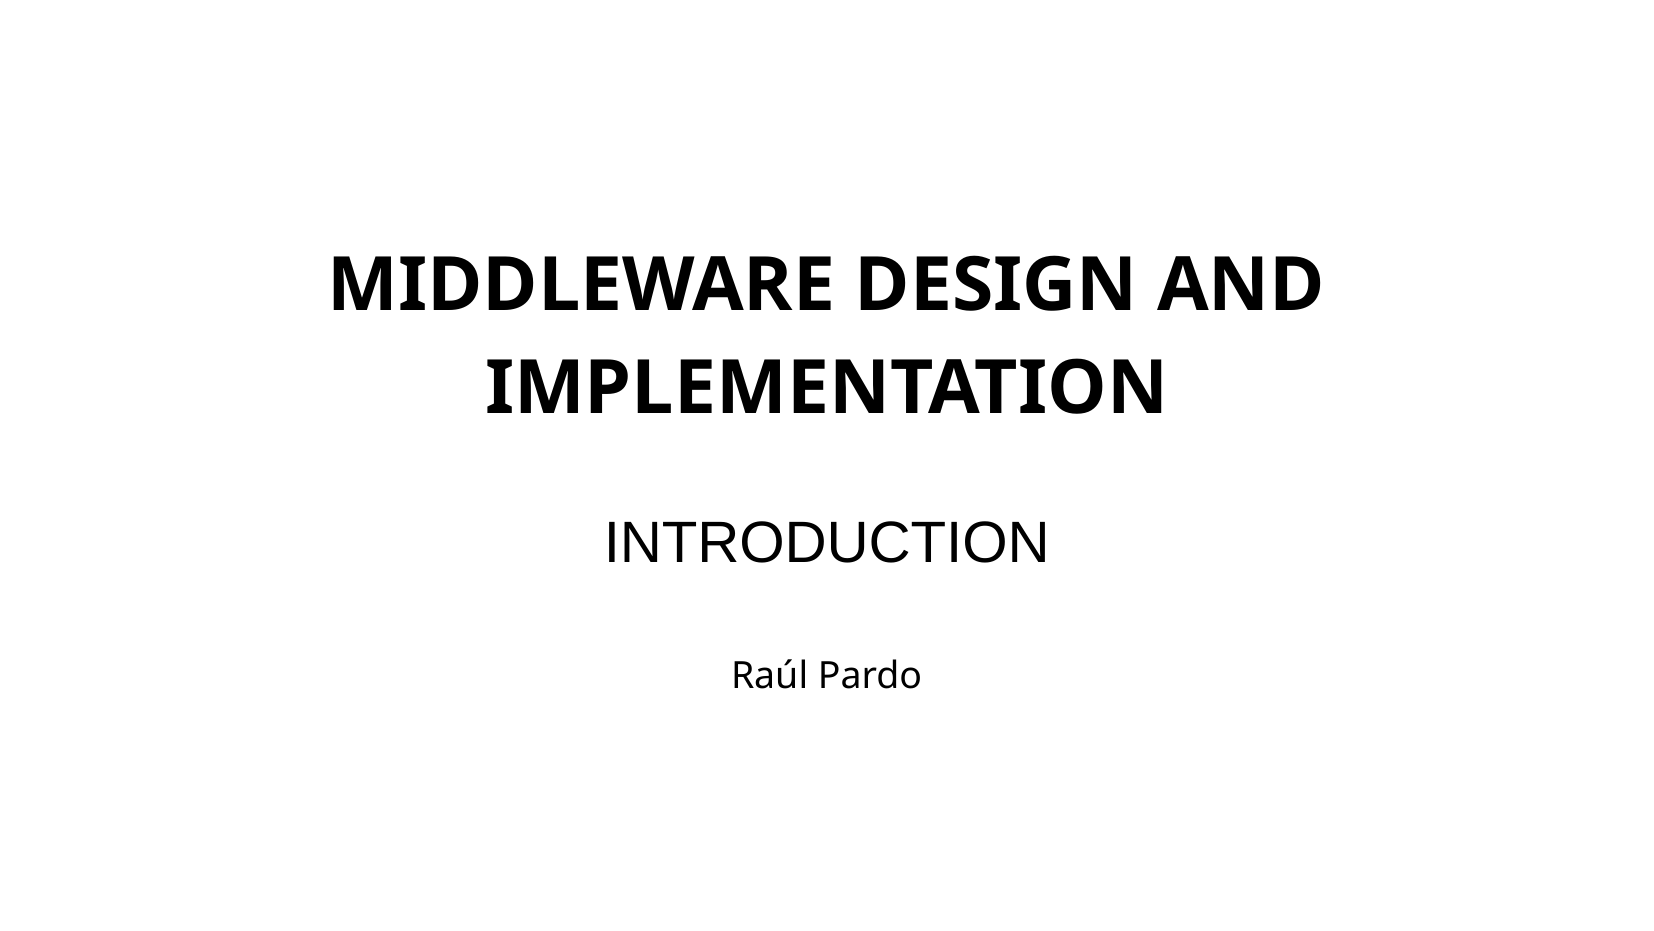

# MIDDLEWARE DESIGN AND IMPLEMENTATION
INTRODUCTION
Raúl Pardo